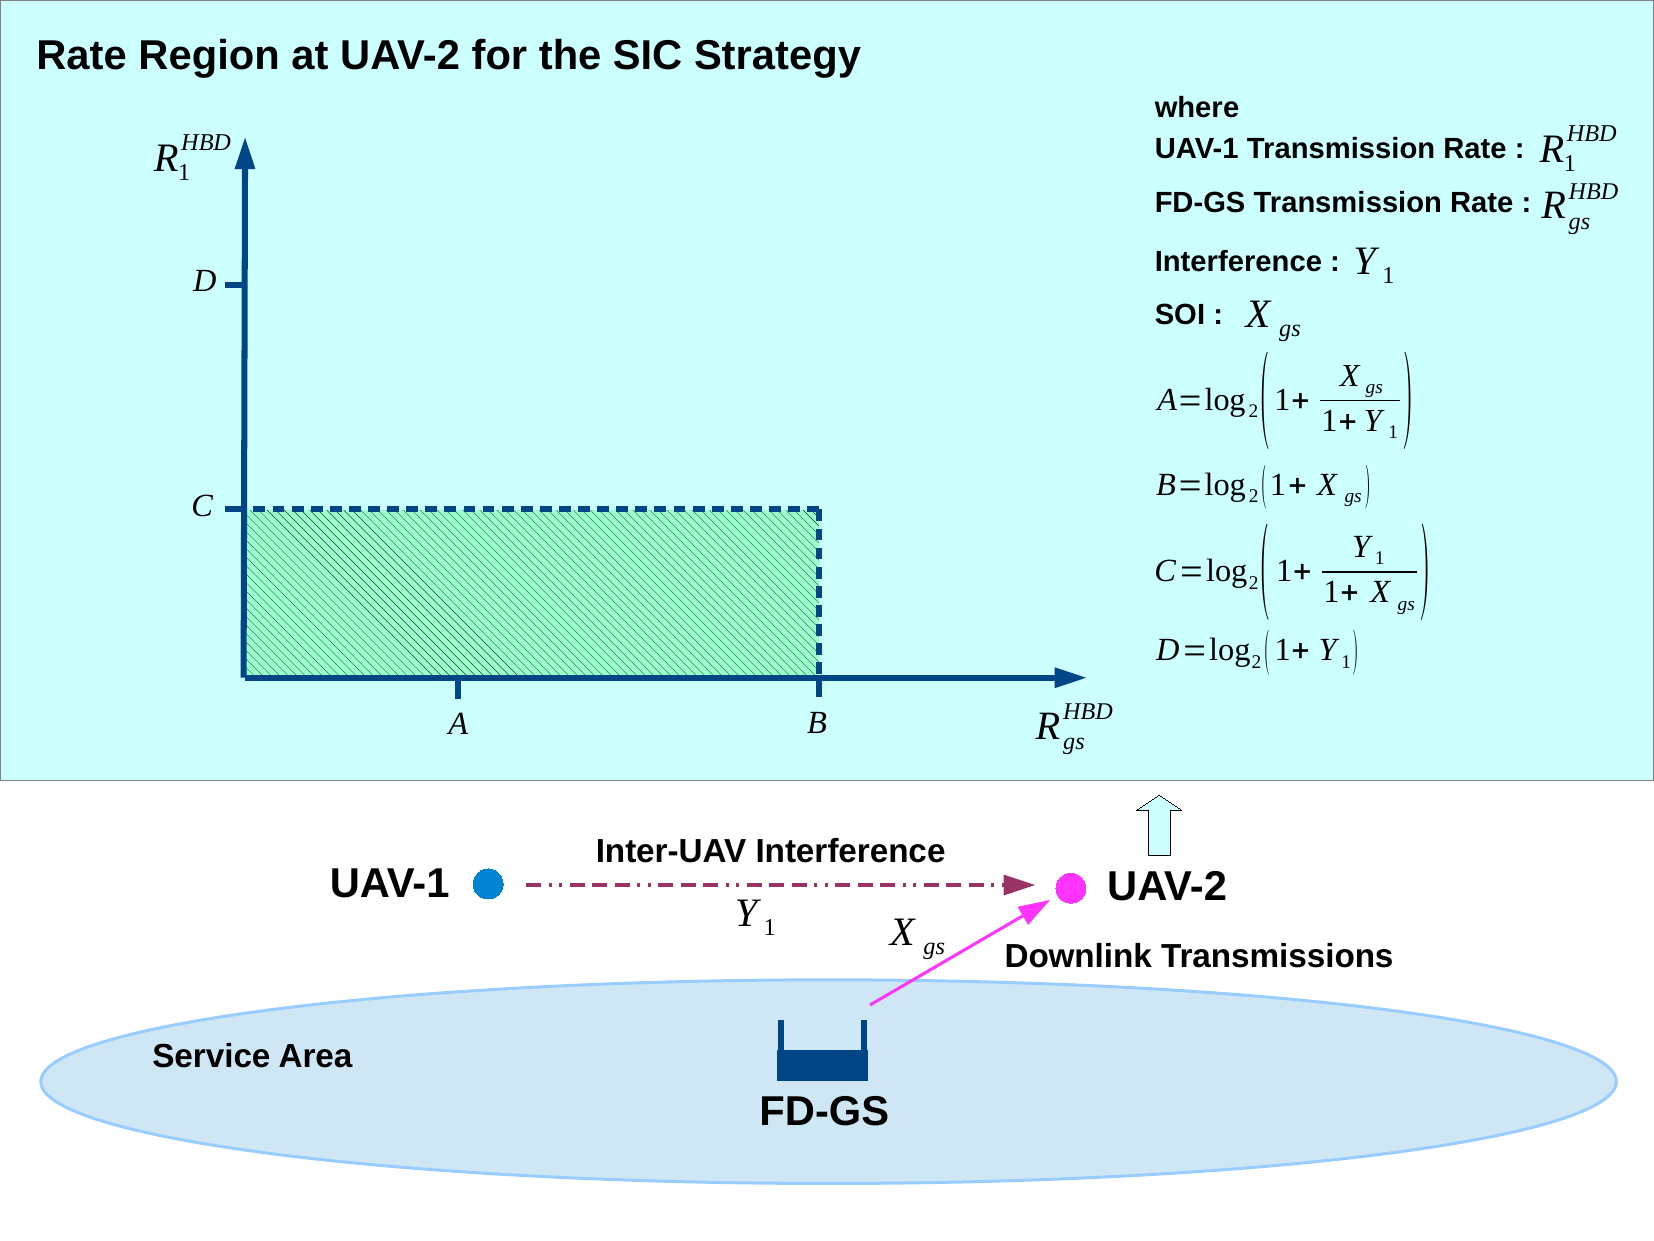

Rate Region at UAV-2 for the SIC Strategy
where
UAV-1 Transmission Rate :
FD-GS Transmission Rate :
Interference :
SOI :
Inter-UAV Interference
UAV-1
 UAV-2
Downlink Transmissions
Service Area
FD-GS